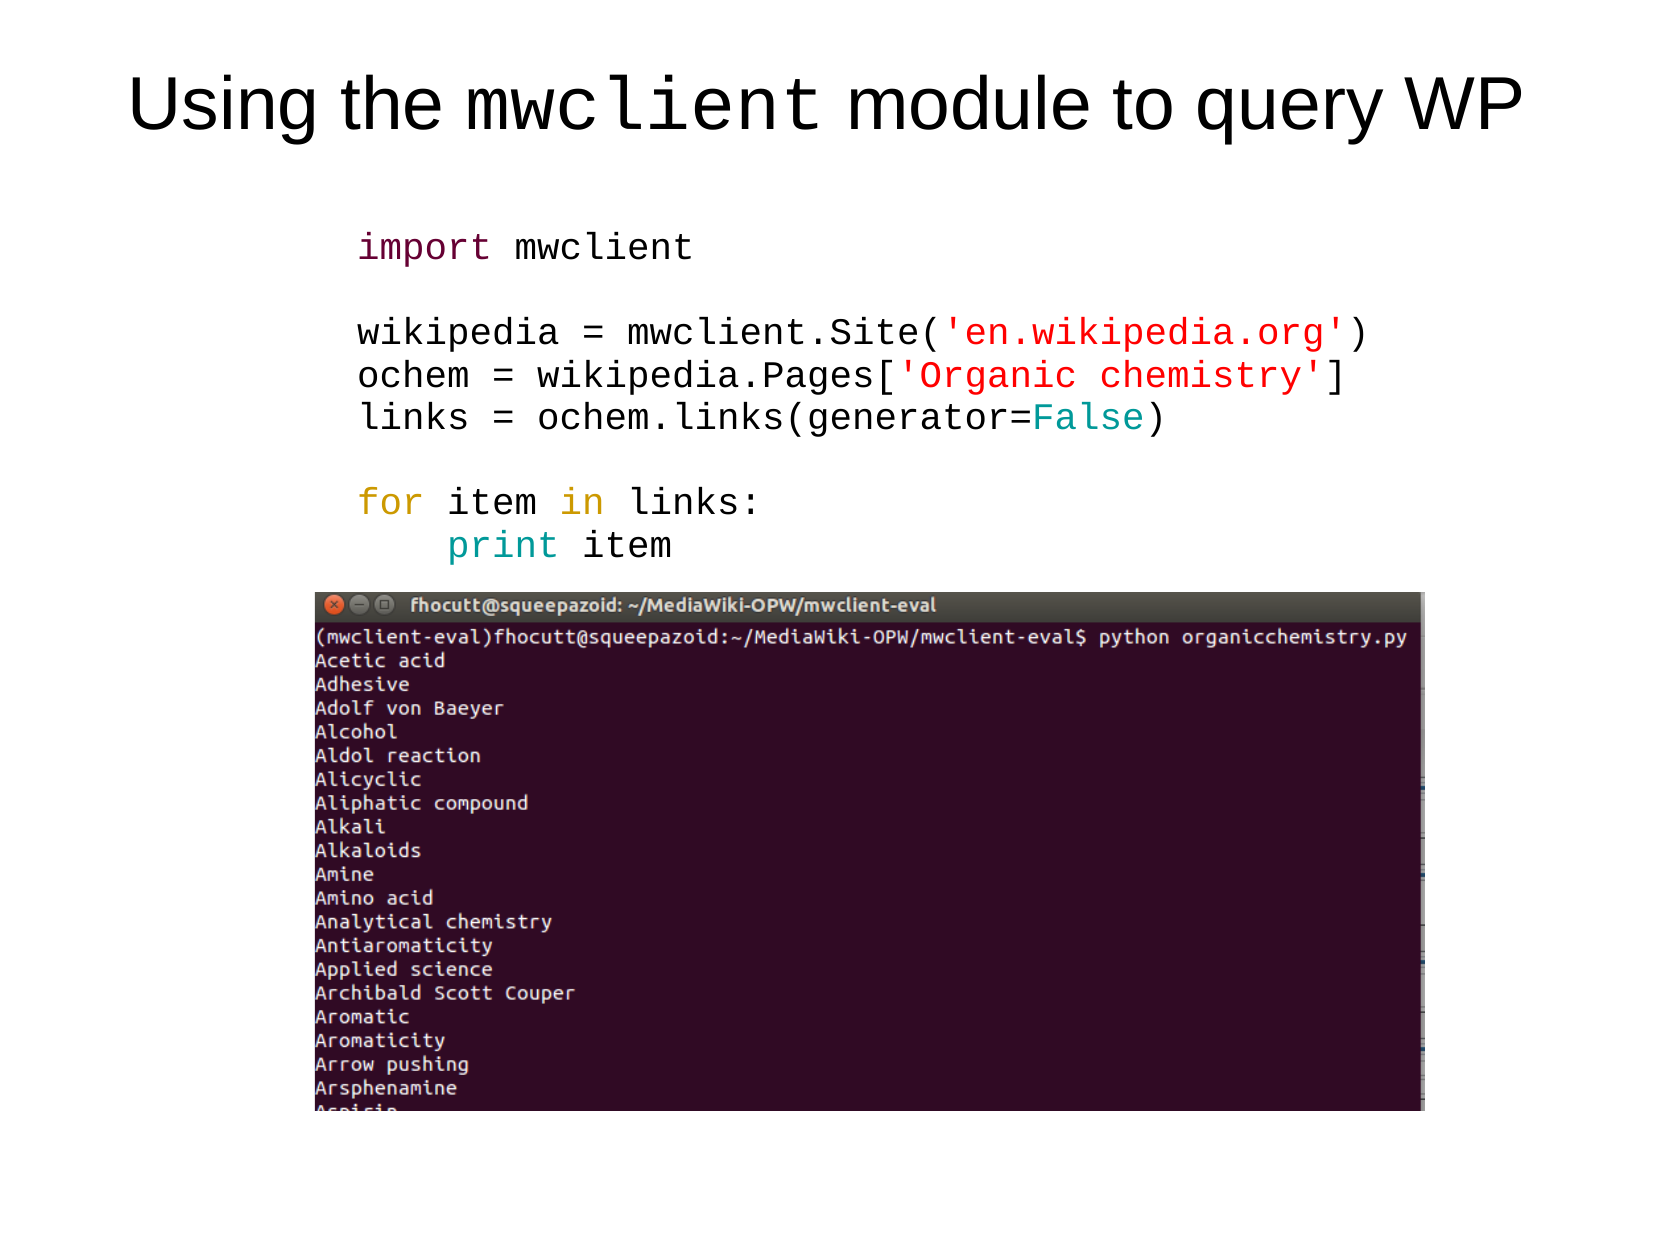

# Using the mwclient module to query WP
import mwclient
wikipedia = mwclient.Site('en.wikipedia.org')
ochem = wikipedia.Pages['Organic chemistry']
links = ochem.links(generator=False)
for item in links:
 print item